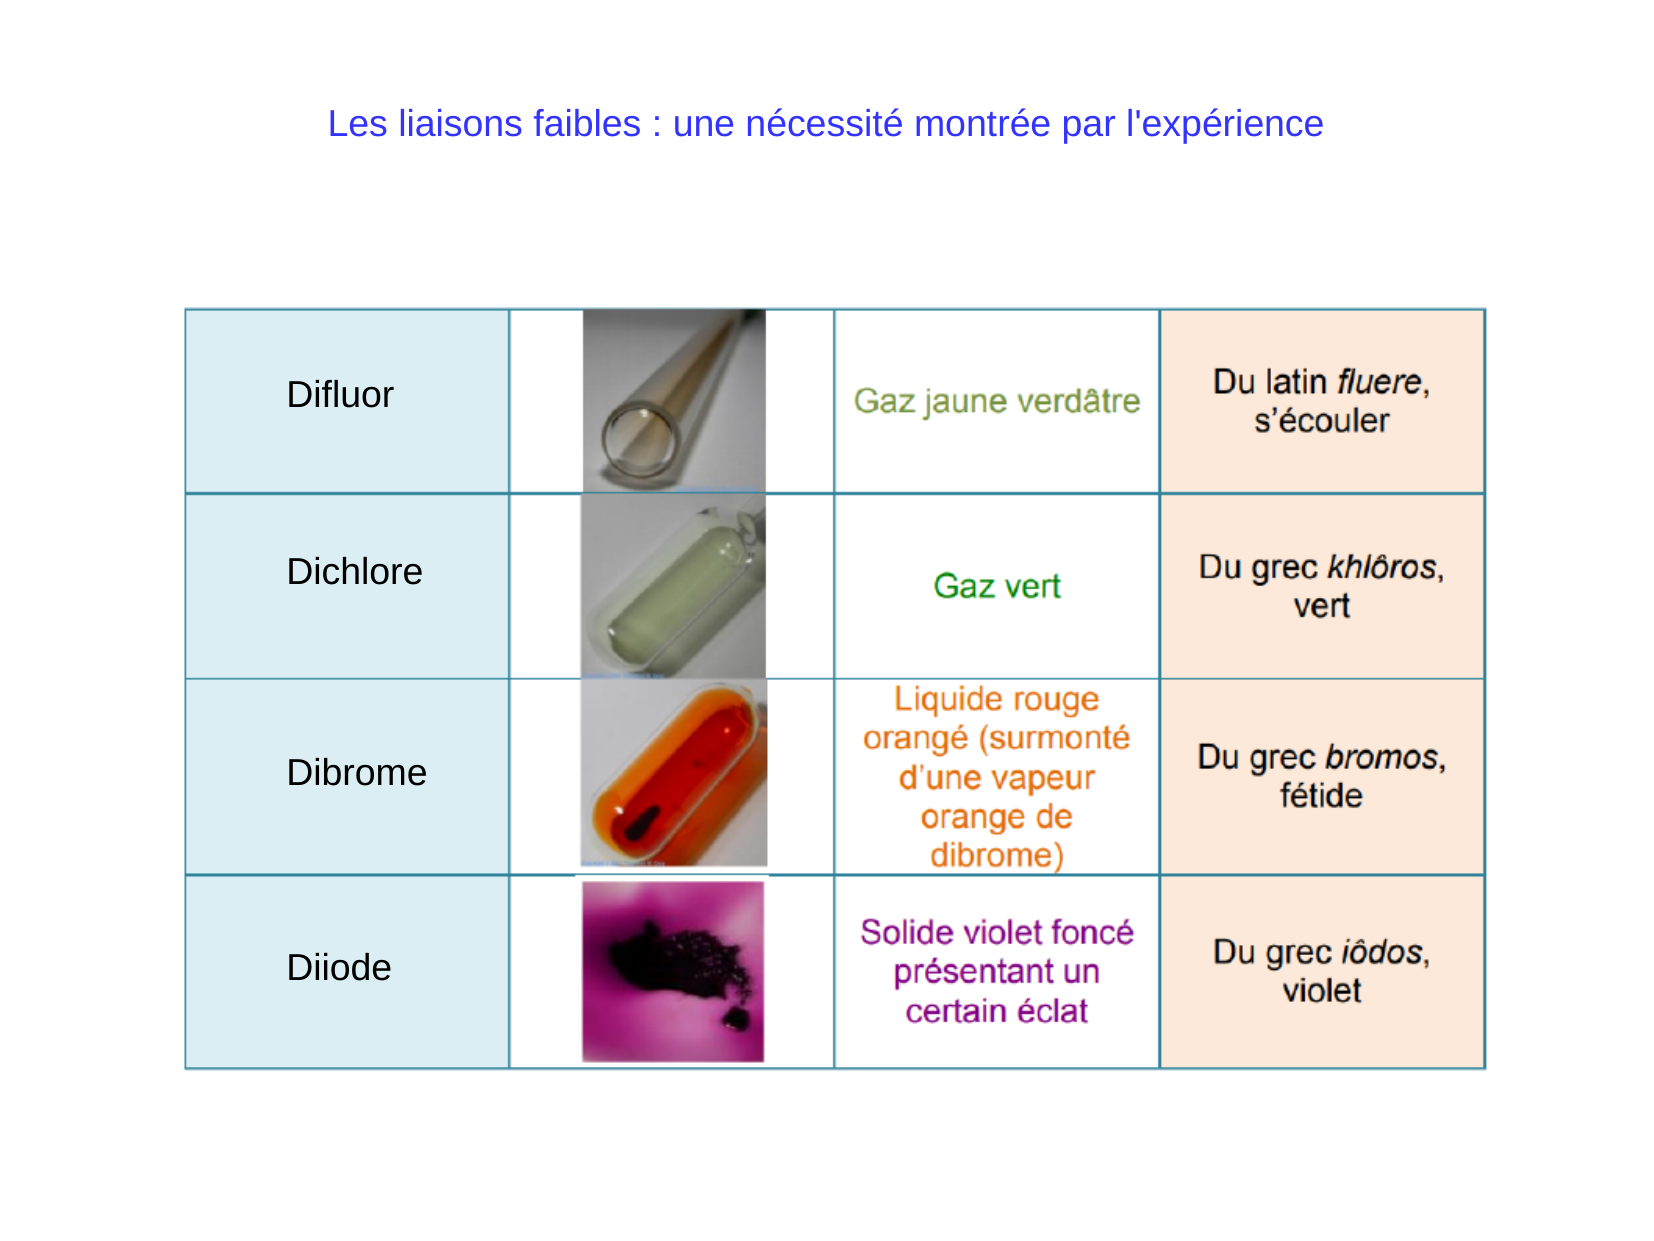

Les liaisons faibles : une nécessité montrée par l'expérience
Difluor
Dichlore
Dibrome
Diiode